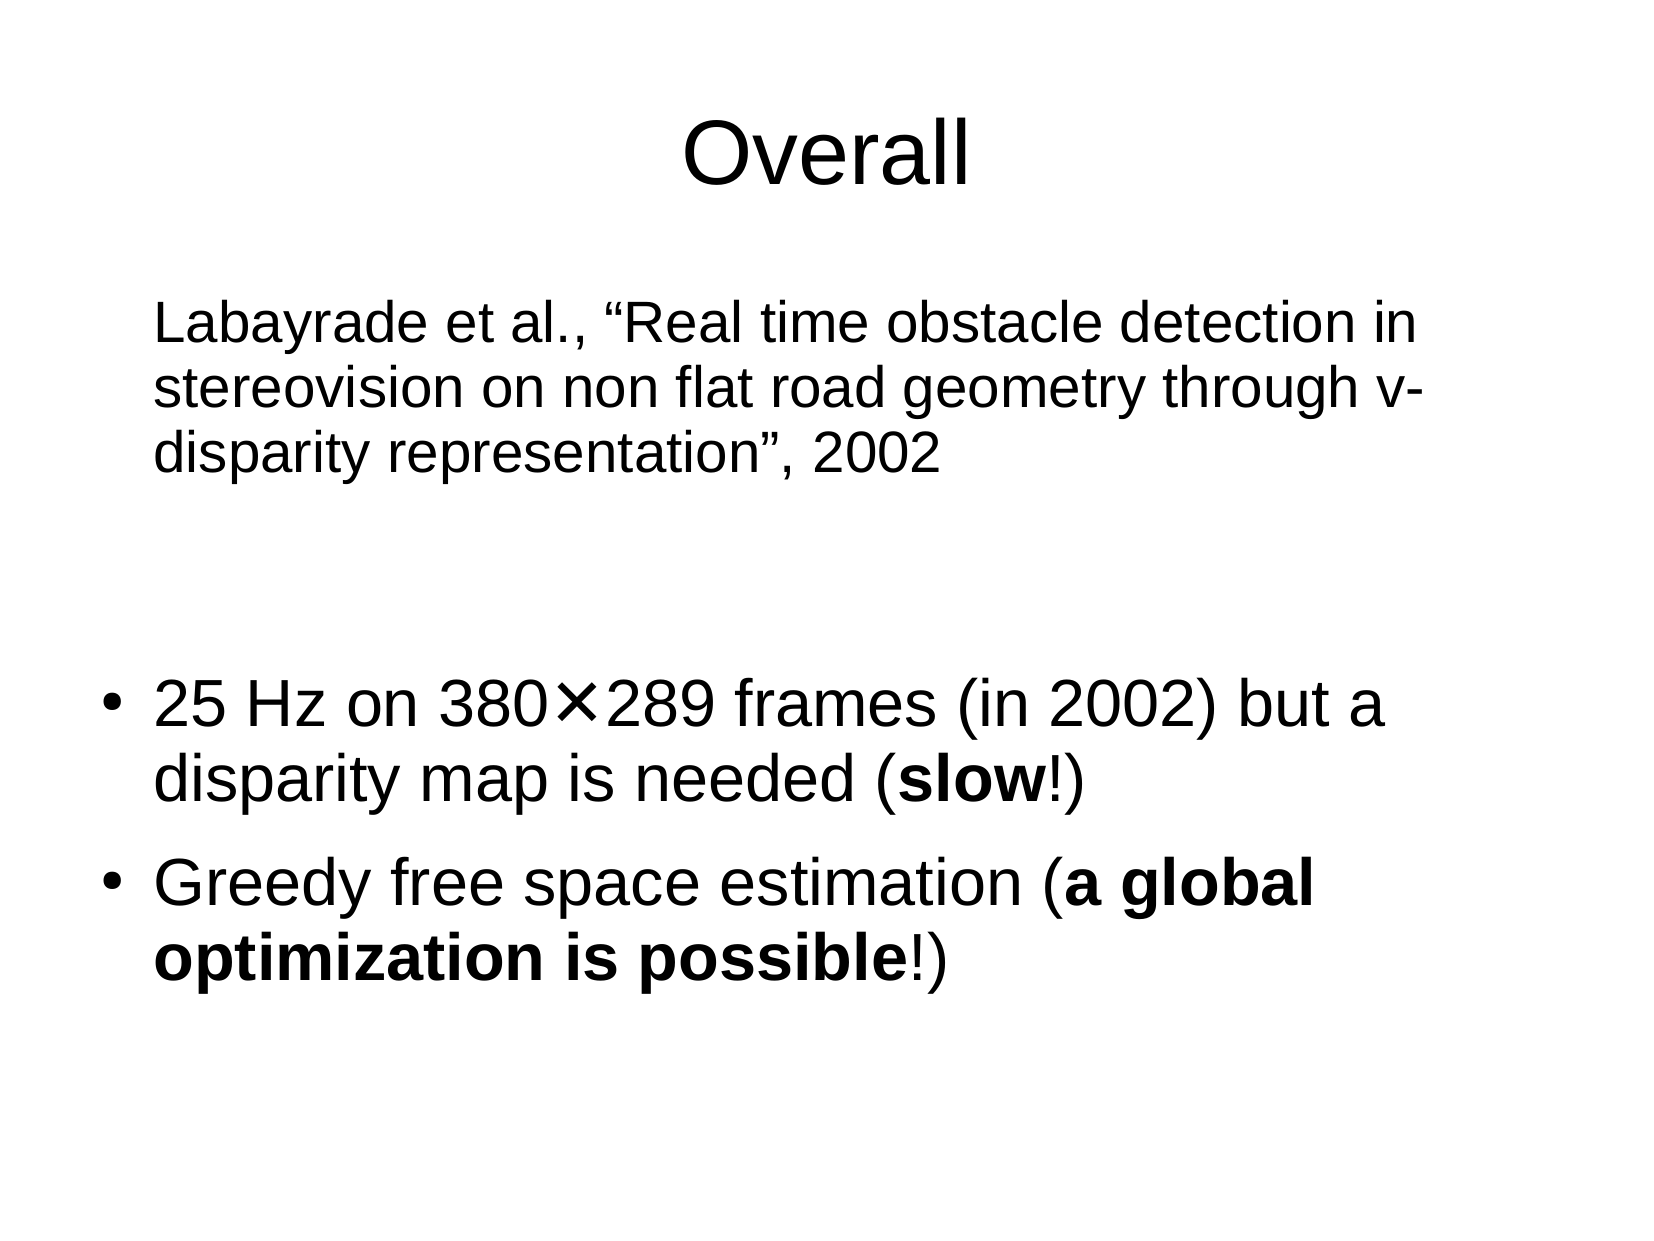

# Overall
Labayrade et al., “Real time obstacle detection in stereovision on non flat road geometry through v-disparity representation”, 2002
25 Hz on 380✕289 frames (in 2002) but a disparity map is needed (slow!)
Greedy free space estimation (a global optimization is possible!)